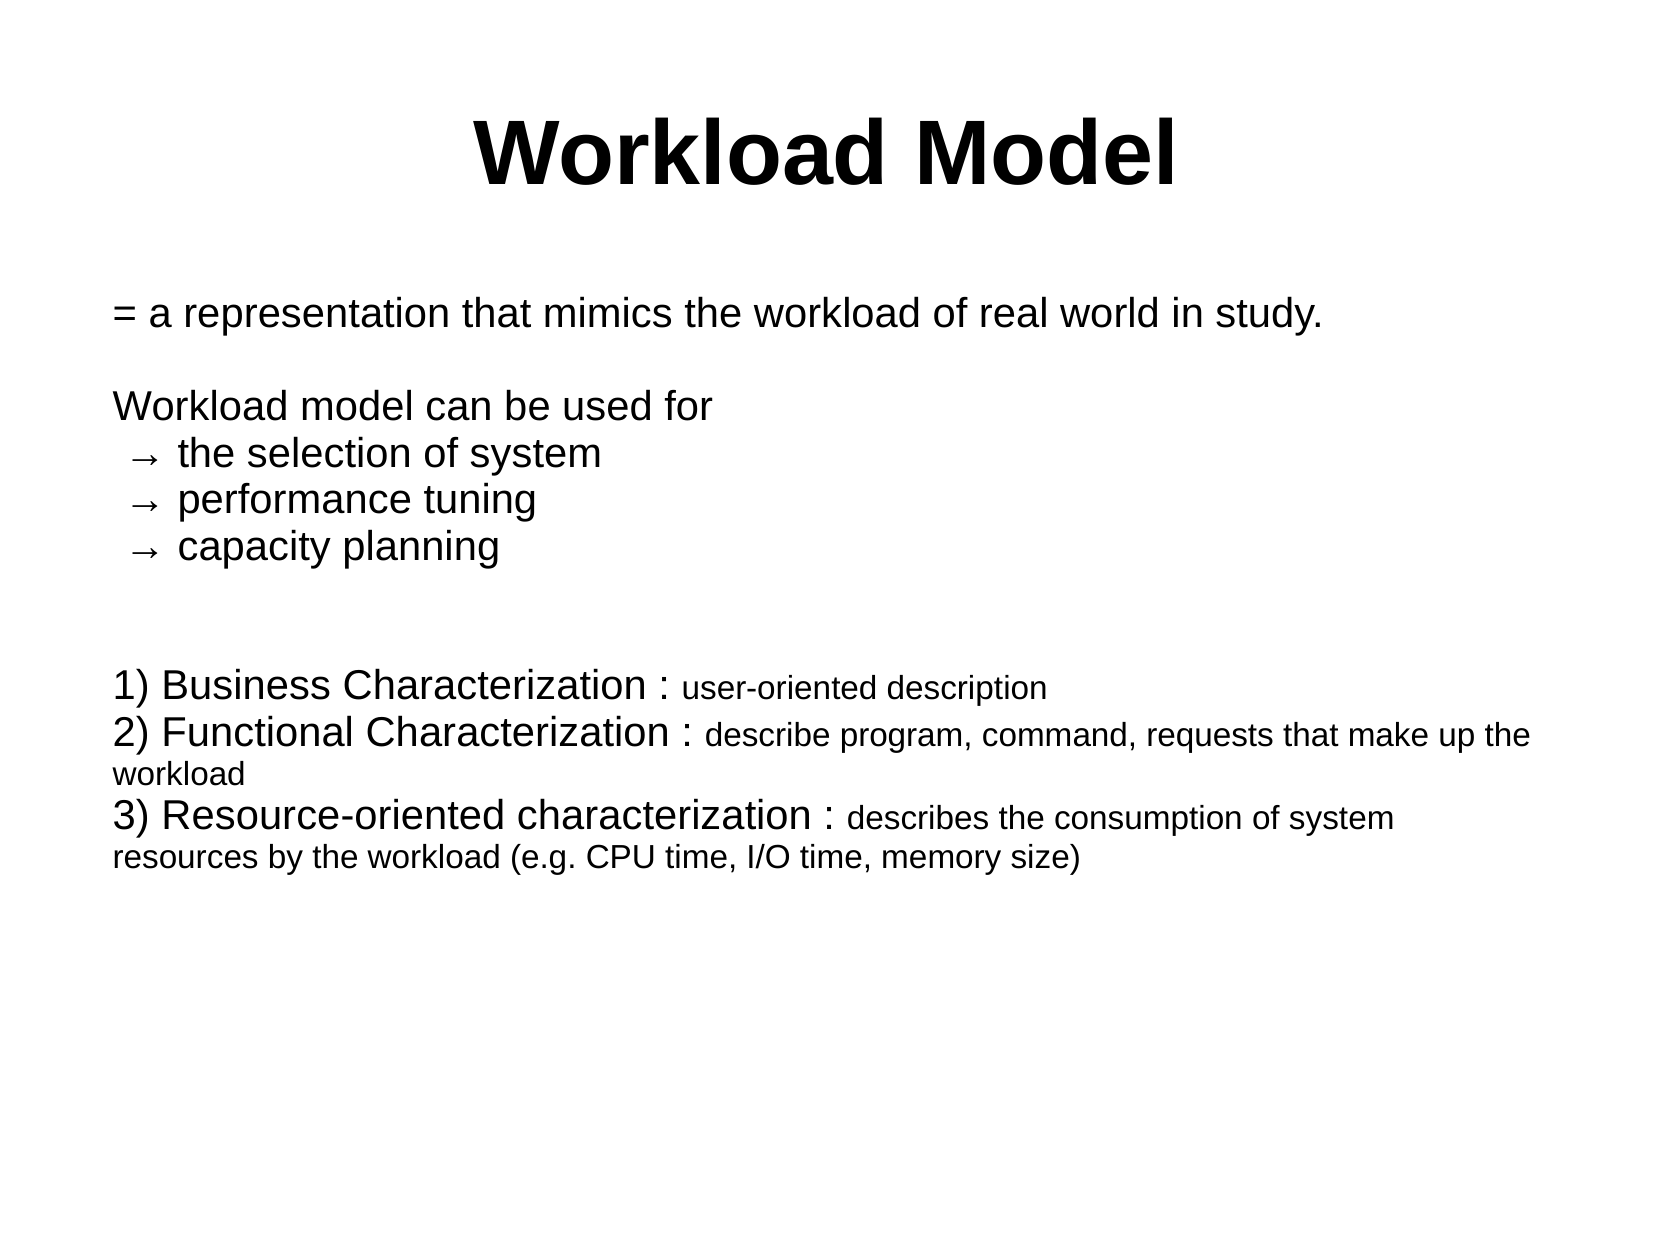

# Workload Model
= a representation that mimics the workload of real world in study.
Workload model can be used for
 → the selection of system
 → performance tuning
 → capacity planning
1) Business Characterization : user-oriented description
2) Functional Characterization : describe program, command, requests that make up the workload
3) Resource-oriented characterization : describes the consumption of system resources by the workload (e.g. CPU time, I/O time, memory size)